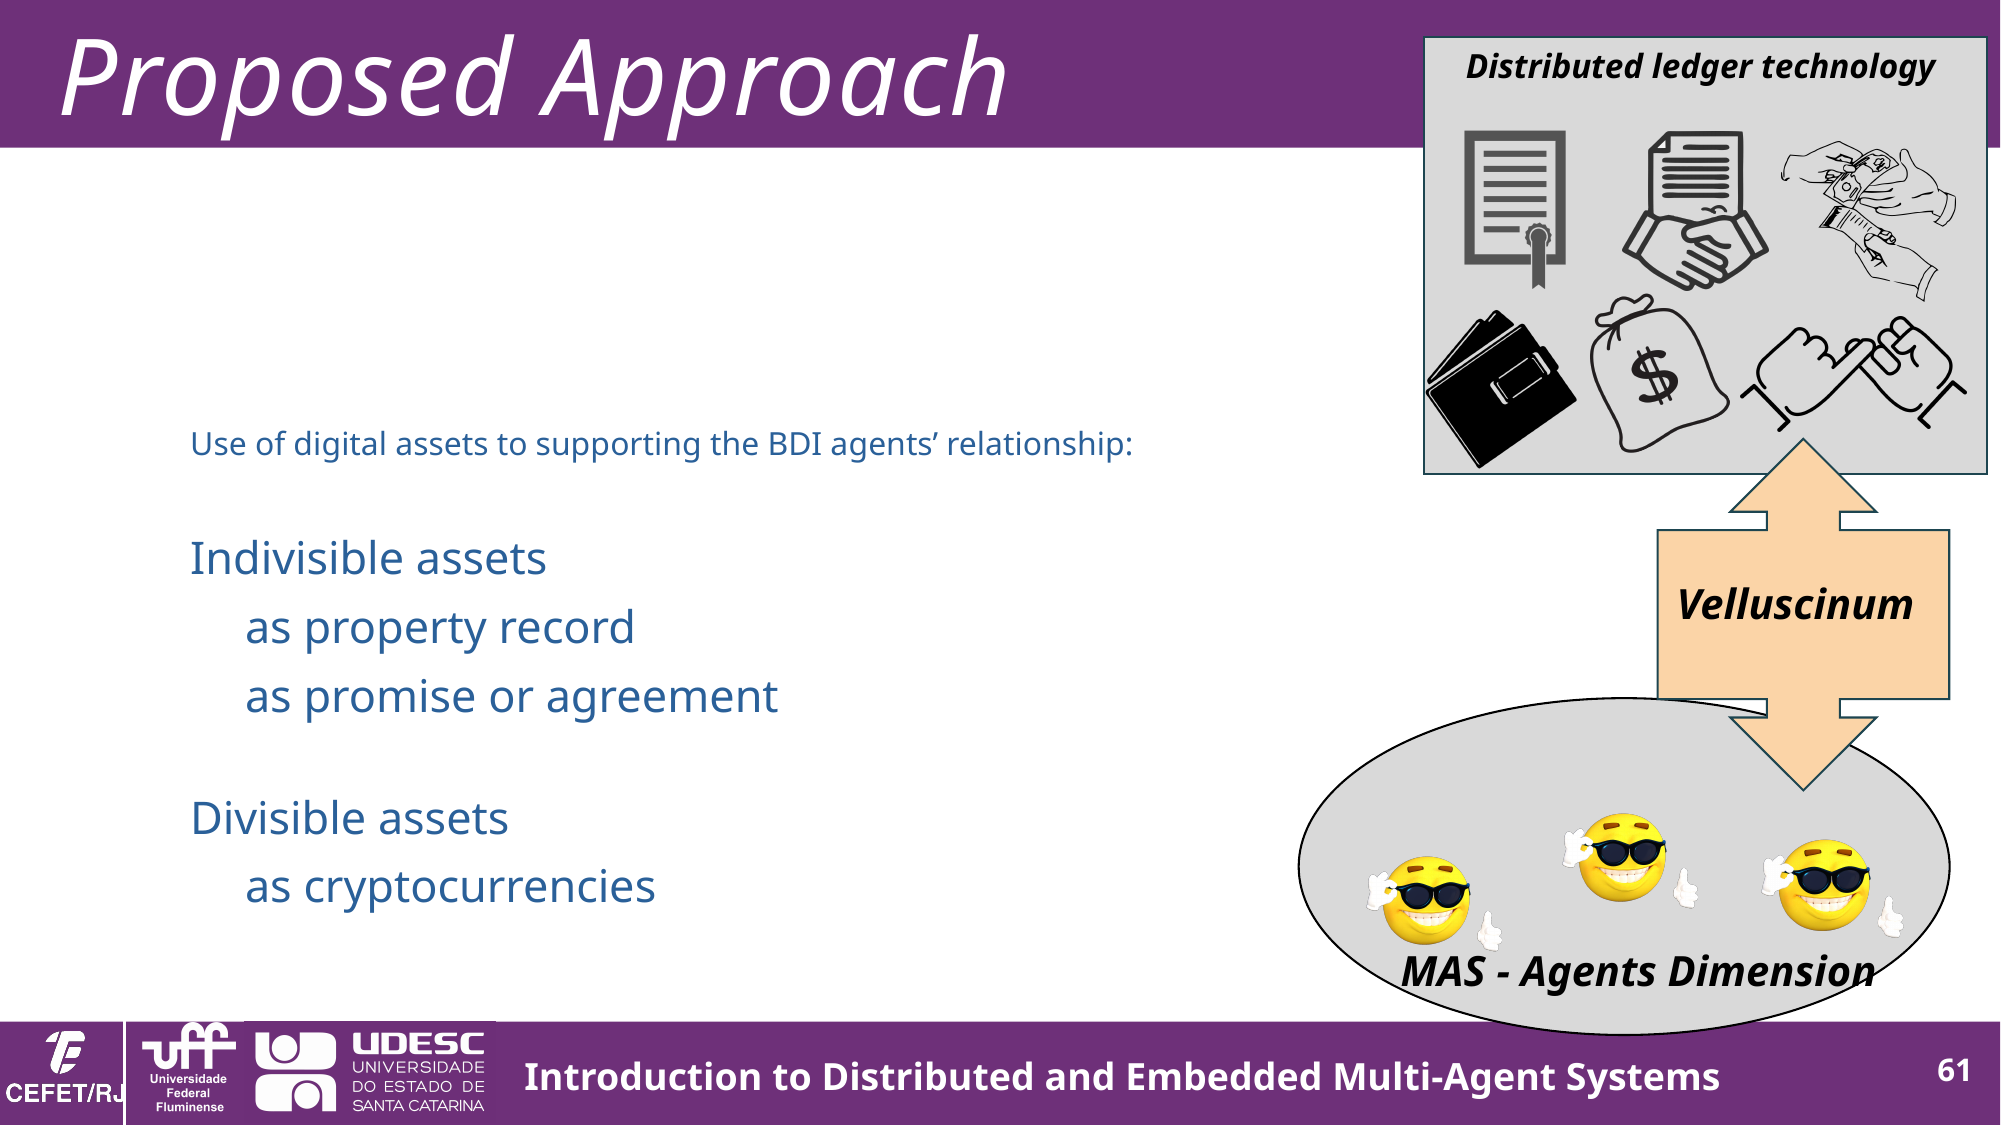

# Proposed Approach
Distributed ledger technology
Use of digital assets to supporting the BDI agents’ relationship:
Indivisible assets
as property record
as promise or agreement
Divisible assets
as cryptocurrencies
Velluscinum
MAS - Agents Dimension